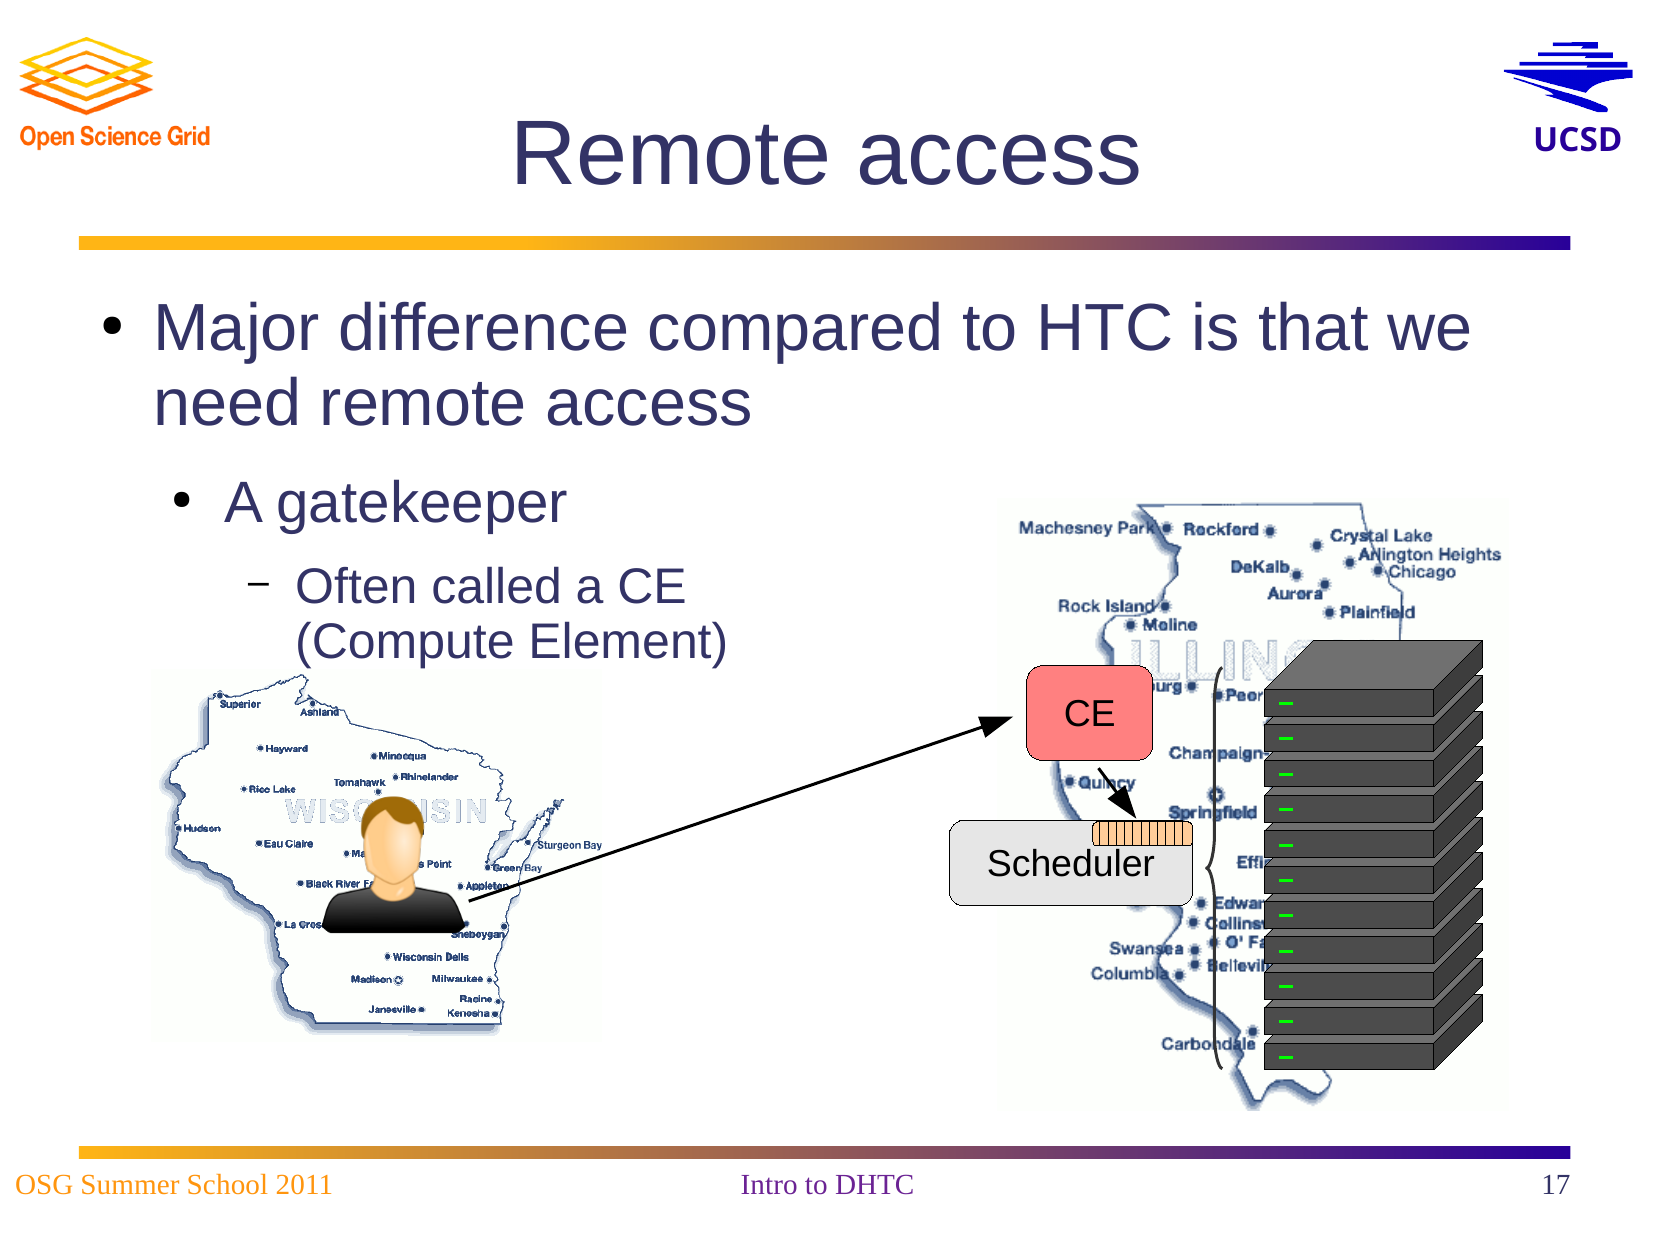

# Remote access
Major difference compared to HTC is that we need remote access
A gatekeeper
Often called a CE
(Compute Element)
CE
Scheduler
OSG Summer School 2011
Intro to DHTC
17